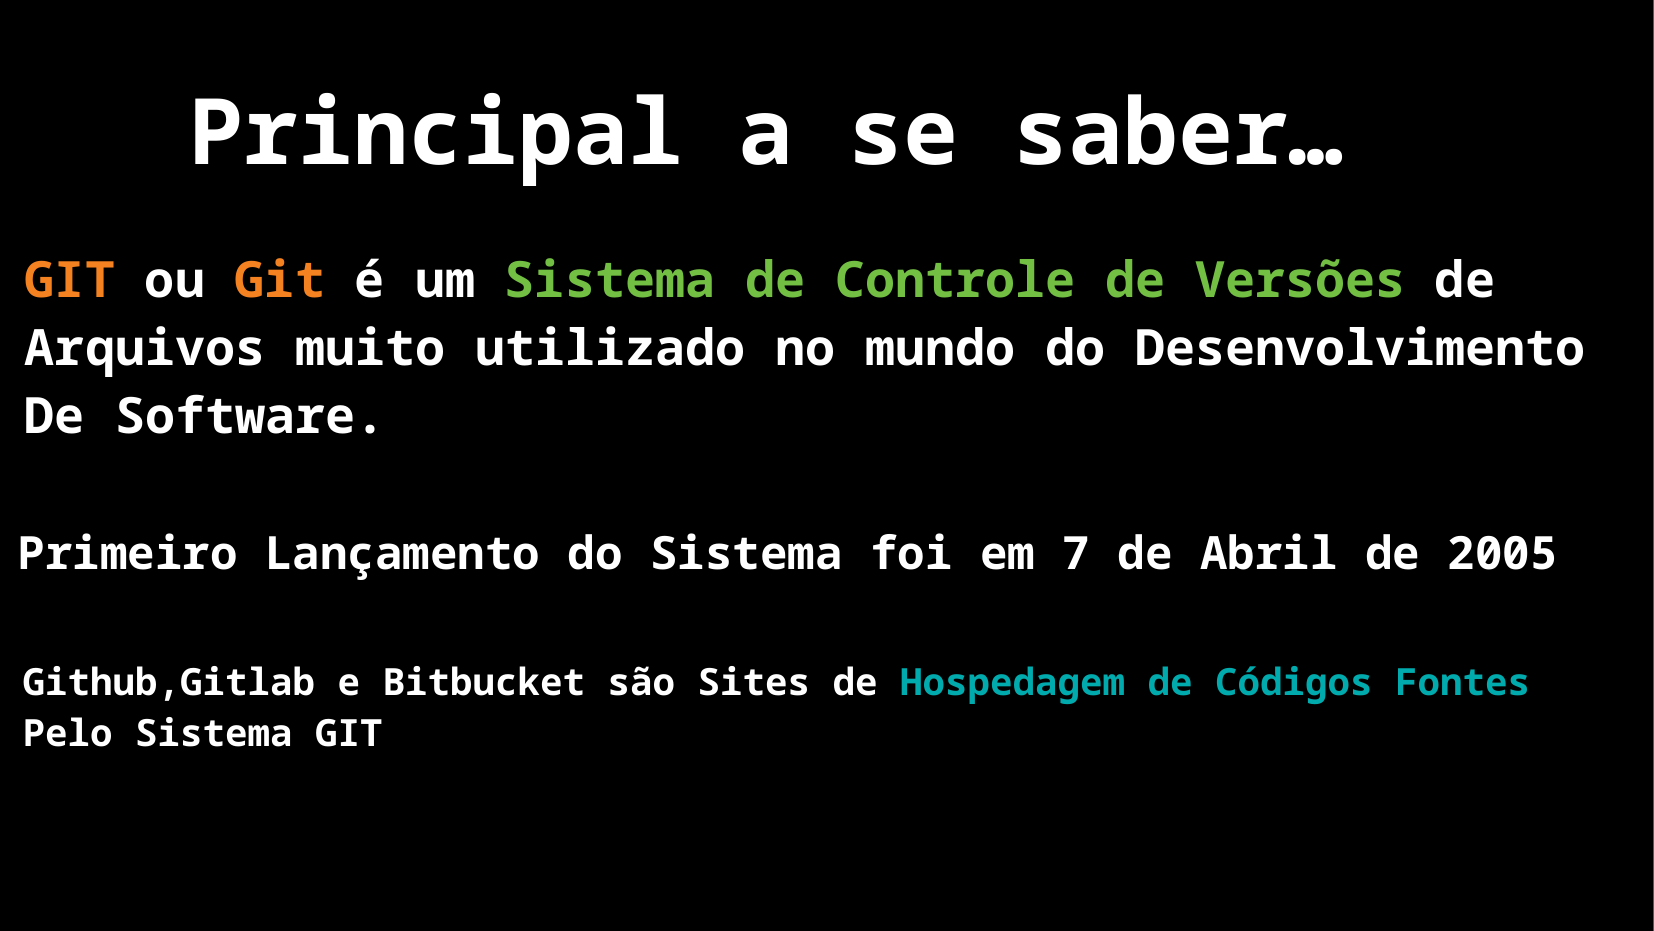

Principal a se saber…
GIT ou Git é um Sistema de Controle de Versões de
Arquivos muito utilizado no mundo do Desenvolvimento
De Software.
Primeiro Lançamento do Sistema foi em 7 de Abril de 2005
Github,Gitlab e Bitbucket são Sites de Hospedagem de Códigos Fontes
Pelo Sistema GIT